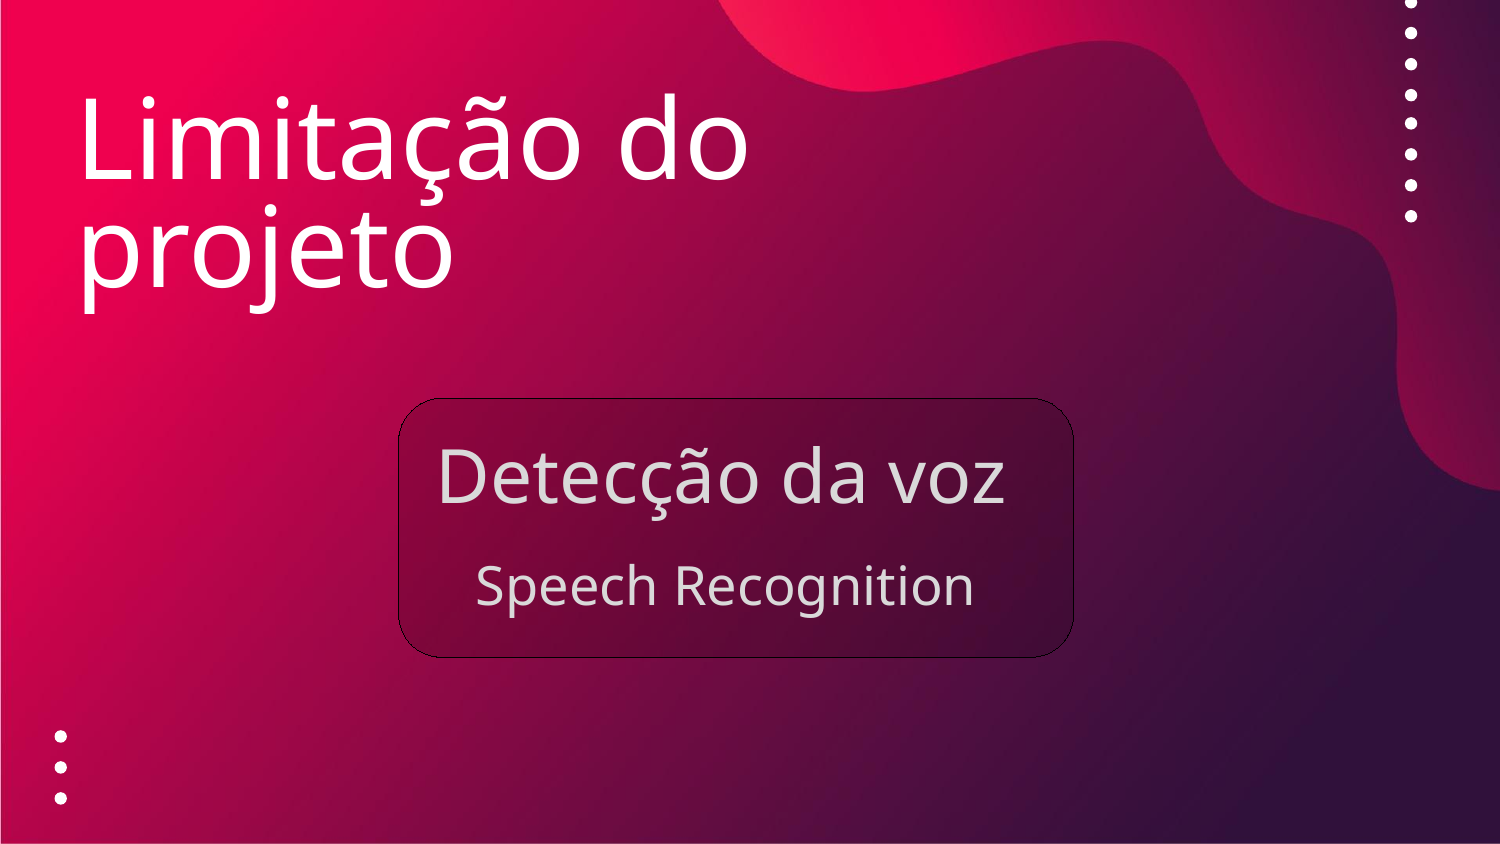

Limitação do
projeto
Detecção da voz
Speech Recognition